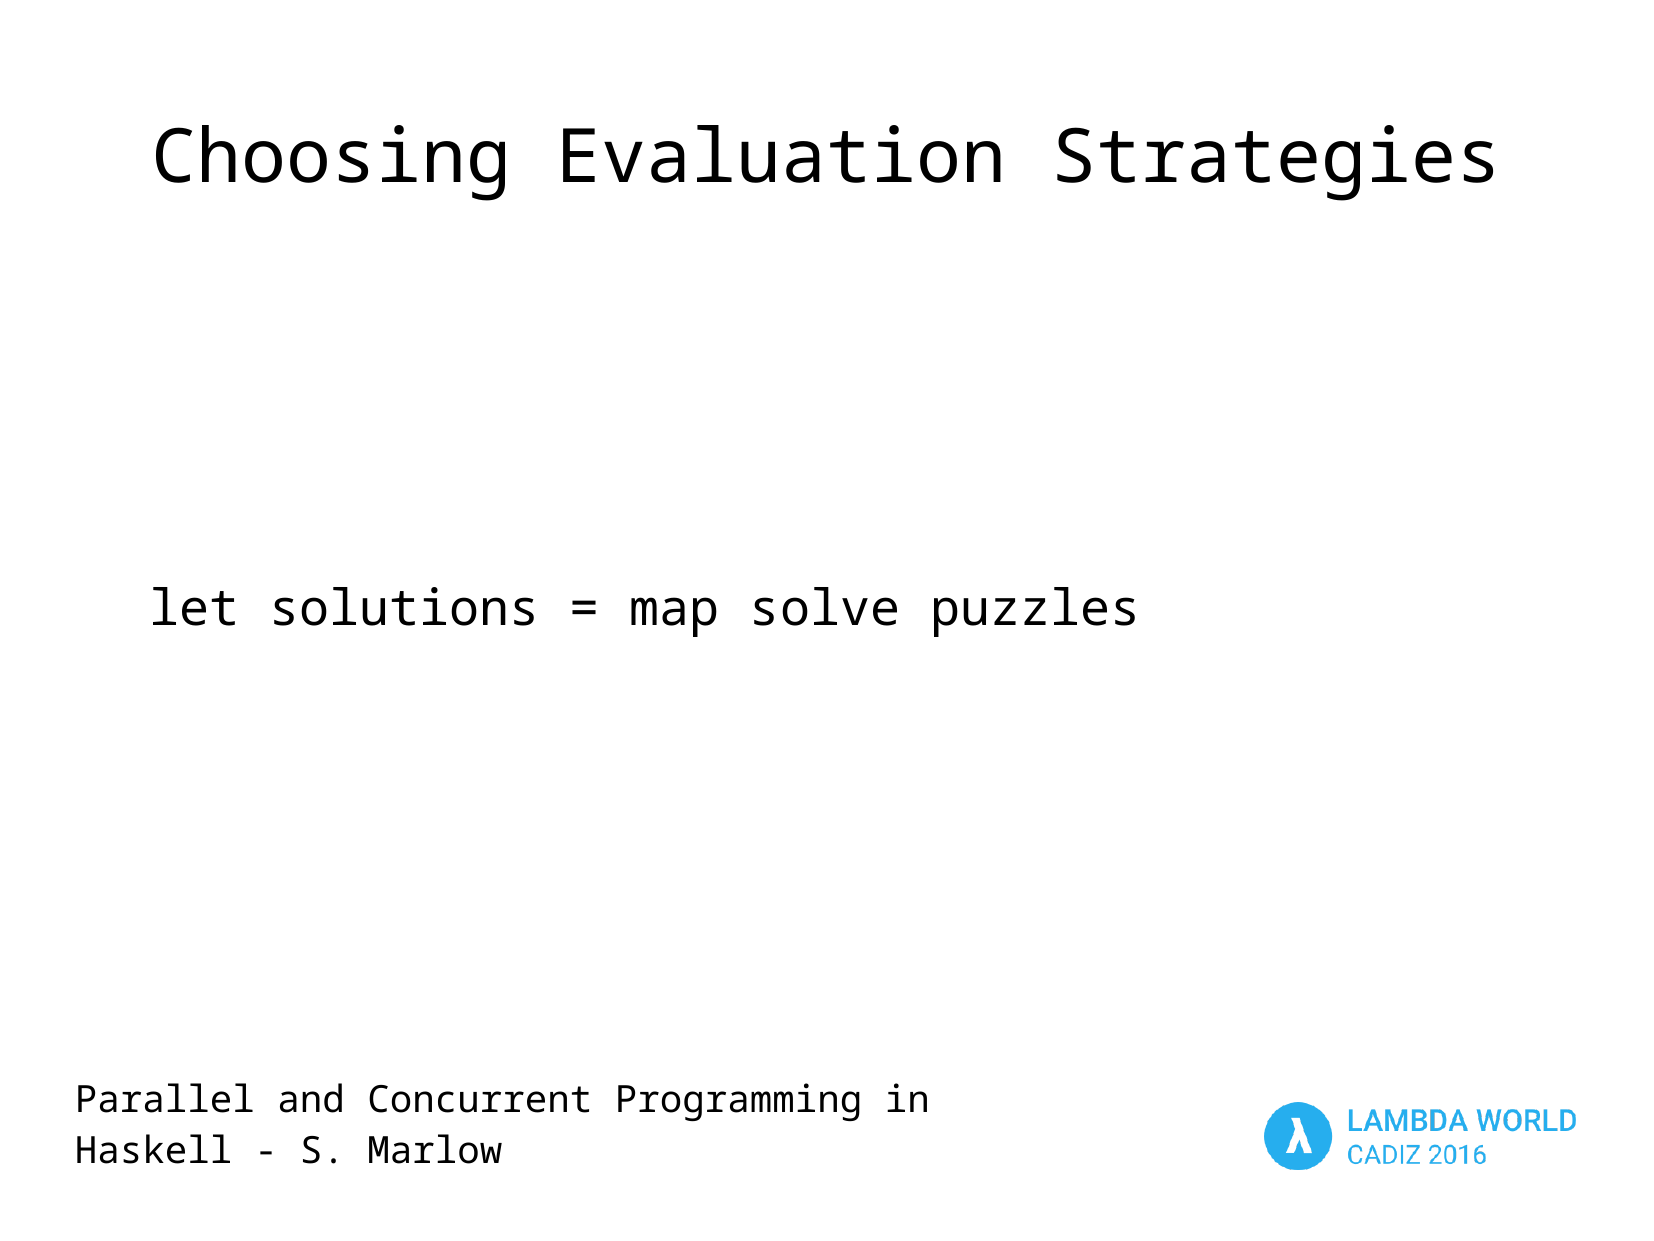

# Choosing Evaluation Strategies
let solutions = map solve puzzles
Parallel and Concurrent Programming in Haskell - S. Marlow